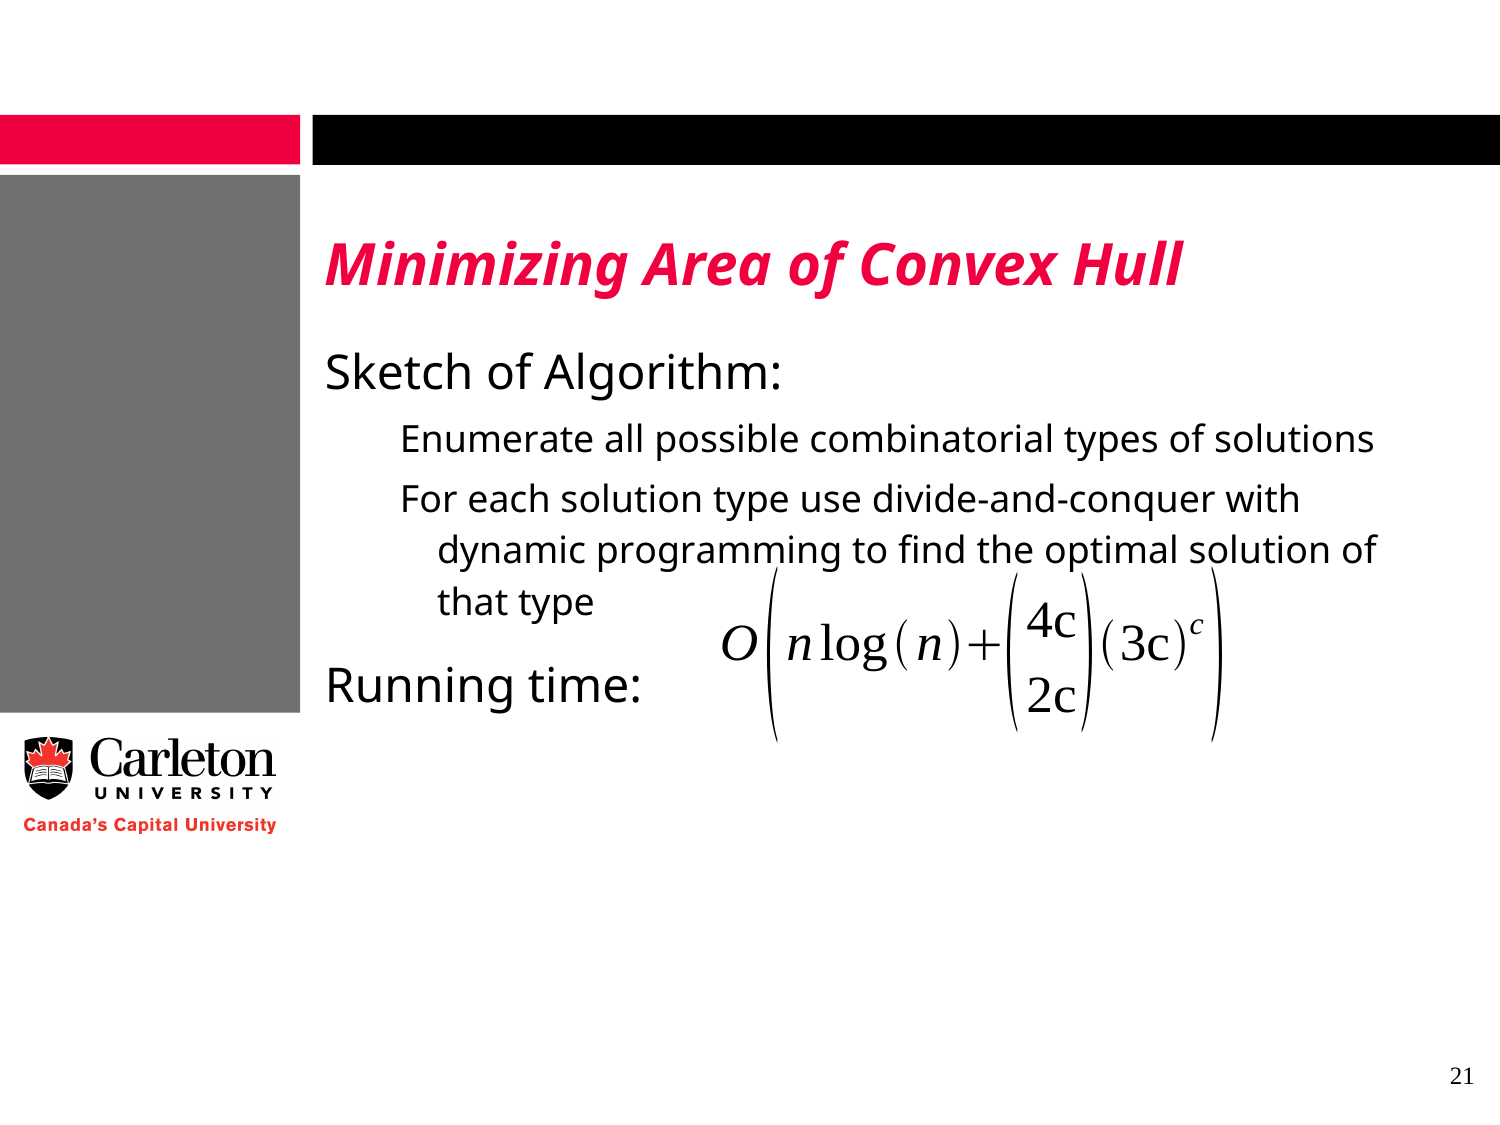

# Minimizing Area of Convex Hull
Sketch of Algorithm:
Enumerate all possible combinatorial types of solutions
For each solution type use divide-and-conquer with dynamic programming to find the optimal solution of that type
Running time:
21